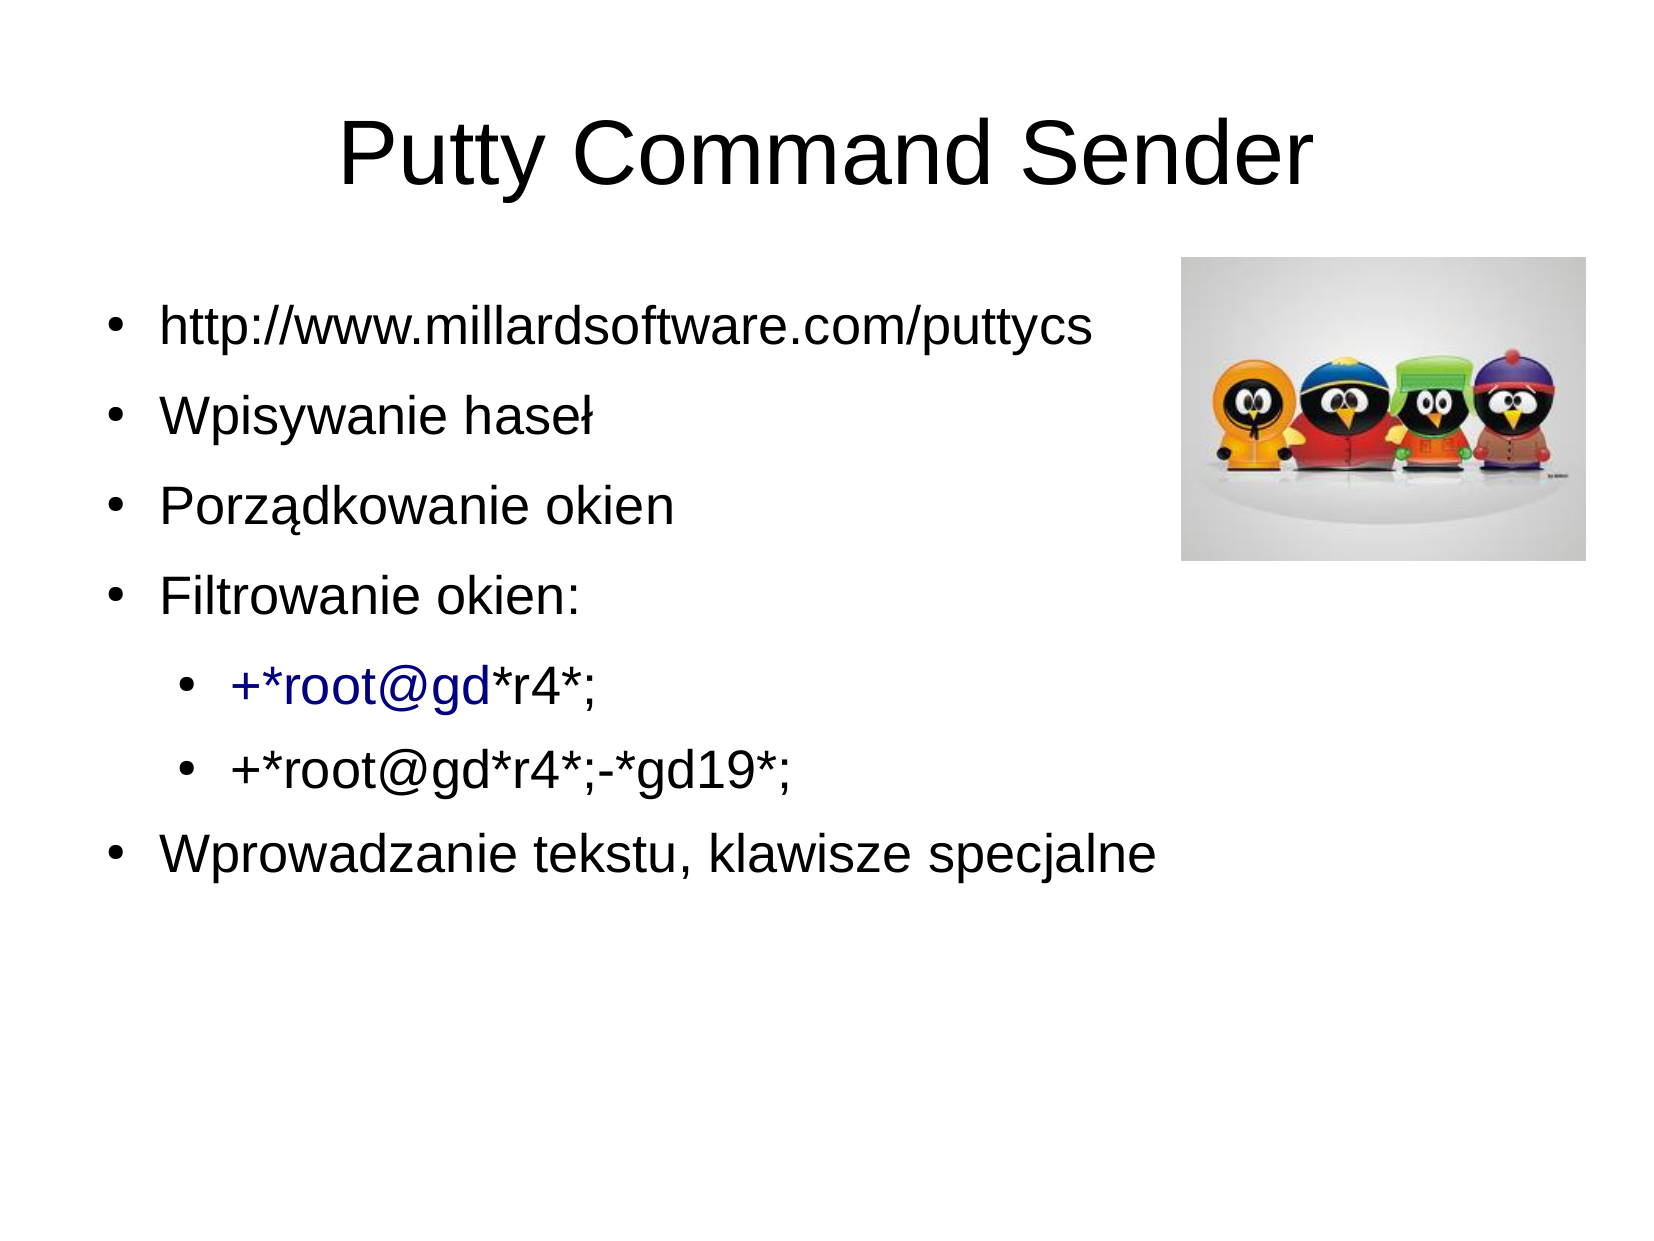

# Putty Command Sender
http://www.millardsoftware.com/puttycs
Wpisywanie haseł
Porządkowanie okien
Filtrowanie okien:
+*root@gd*r4*;
+*root@gd*r4*;-*gd19*;
Wprowadzanie tekstu, klawisze specjalne